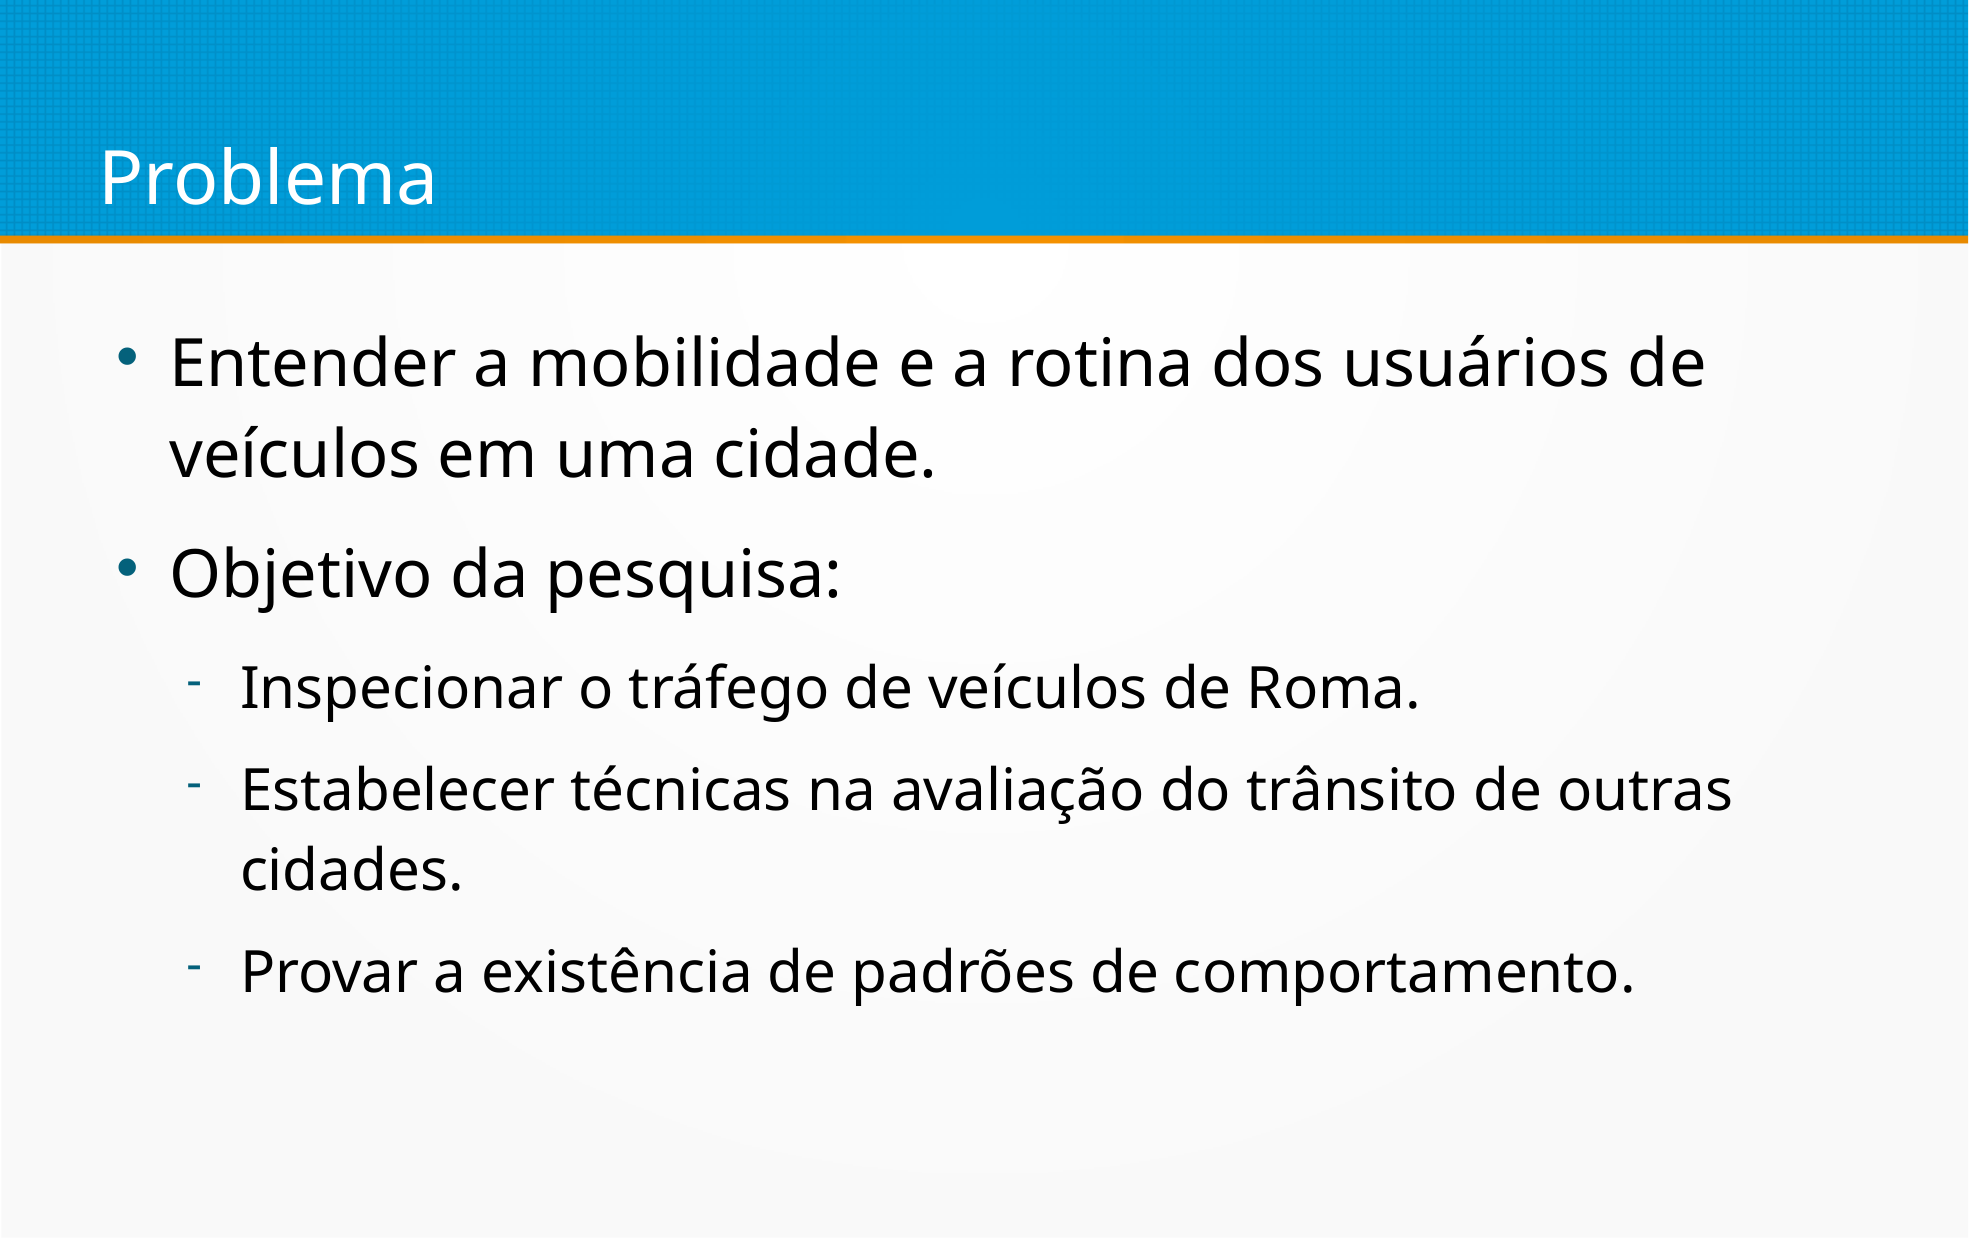

Problema
Entender a mobilidade e a rotina dos usuários de veículos em uma cidade.
Objetivo da pesquisa:
Inspecionar o tráfego de veículos de Roma.
Estabelecer técnicas na avaliação do trânsito de outras cidades.
Provar a existência de padrões de comportamento.